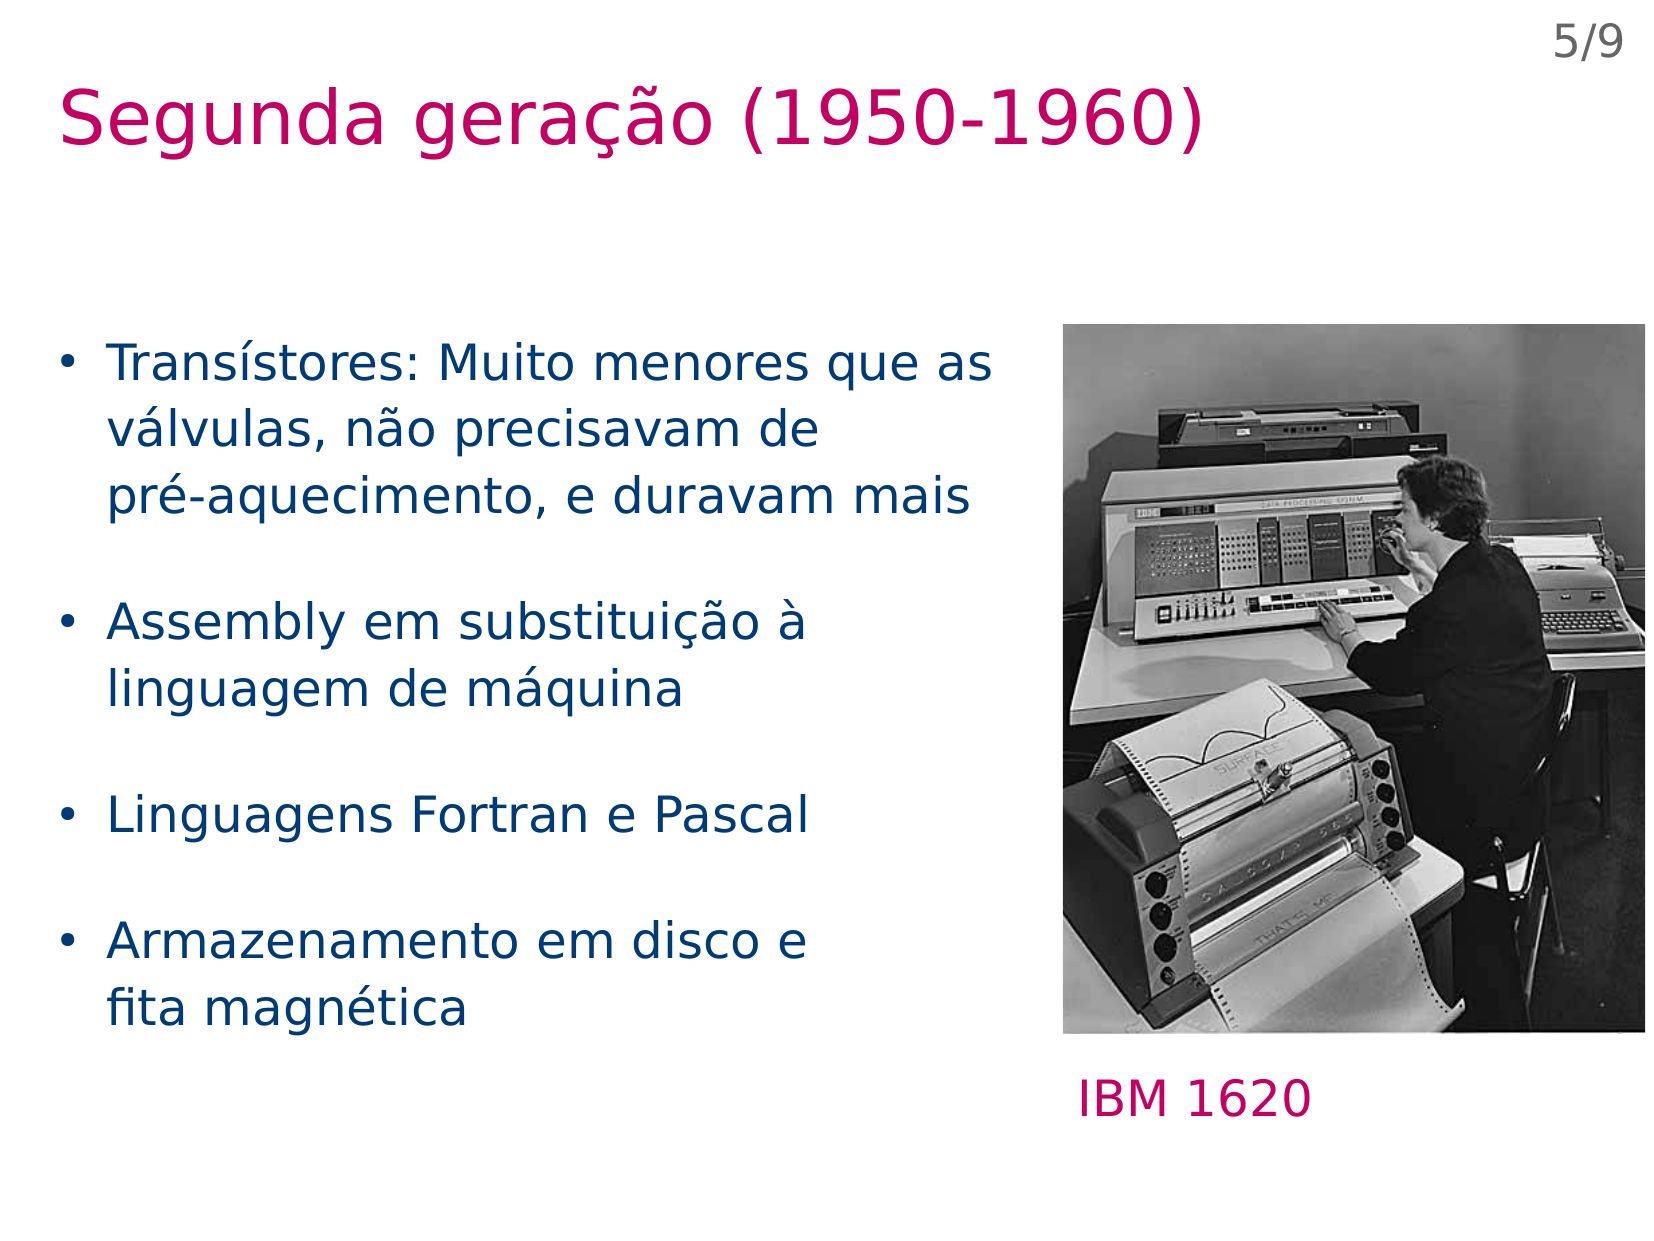

# Segunda geração (1950-1960)
5
Transístores: Muito menores que as
válvulas, não precisavam de
pré-aquecimento, e duravam mais
Assembly em substituição à
linguagem de máquina
Linguagens Fortran e Pascal
Armazenamento em disco e
fita magnética
IBM 1620